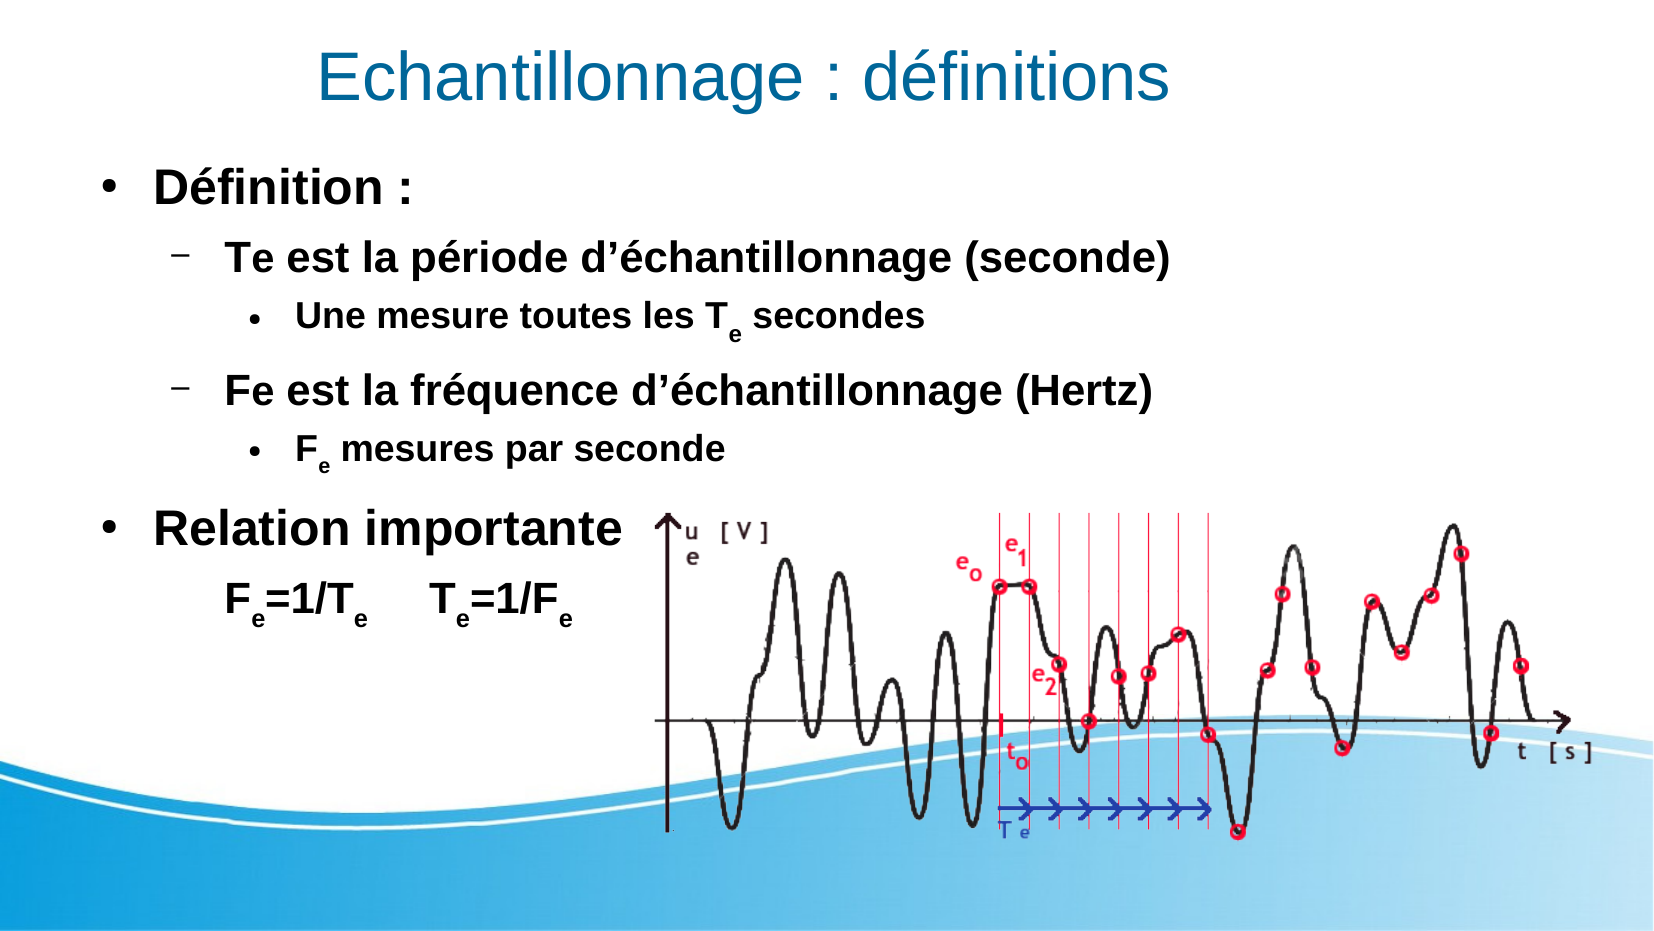

# Echantillonnage : définitions
Définition :
Te est la période d’échantillonnage (seconde)
Une mesure toutes les Te secondes
Fe est la fréquence d’échantillonnage (Hertz)
Fe mesures par seconde
Relation importante
Fe=1/Te Te=1/Fe